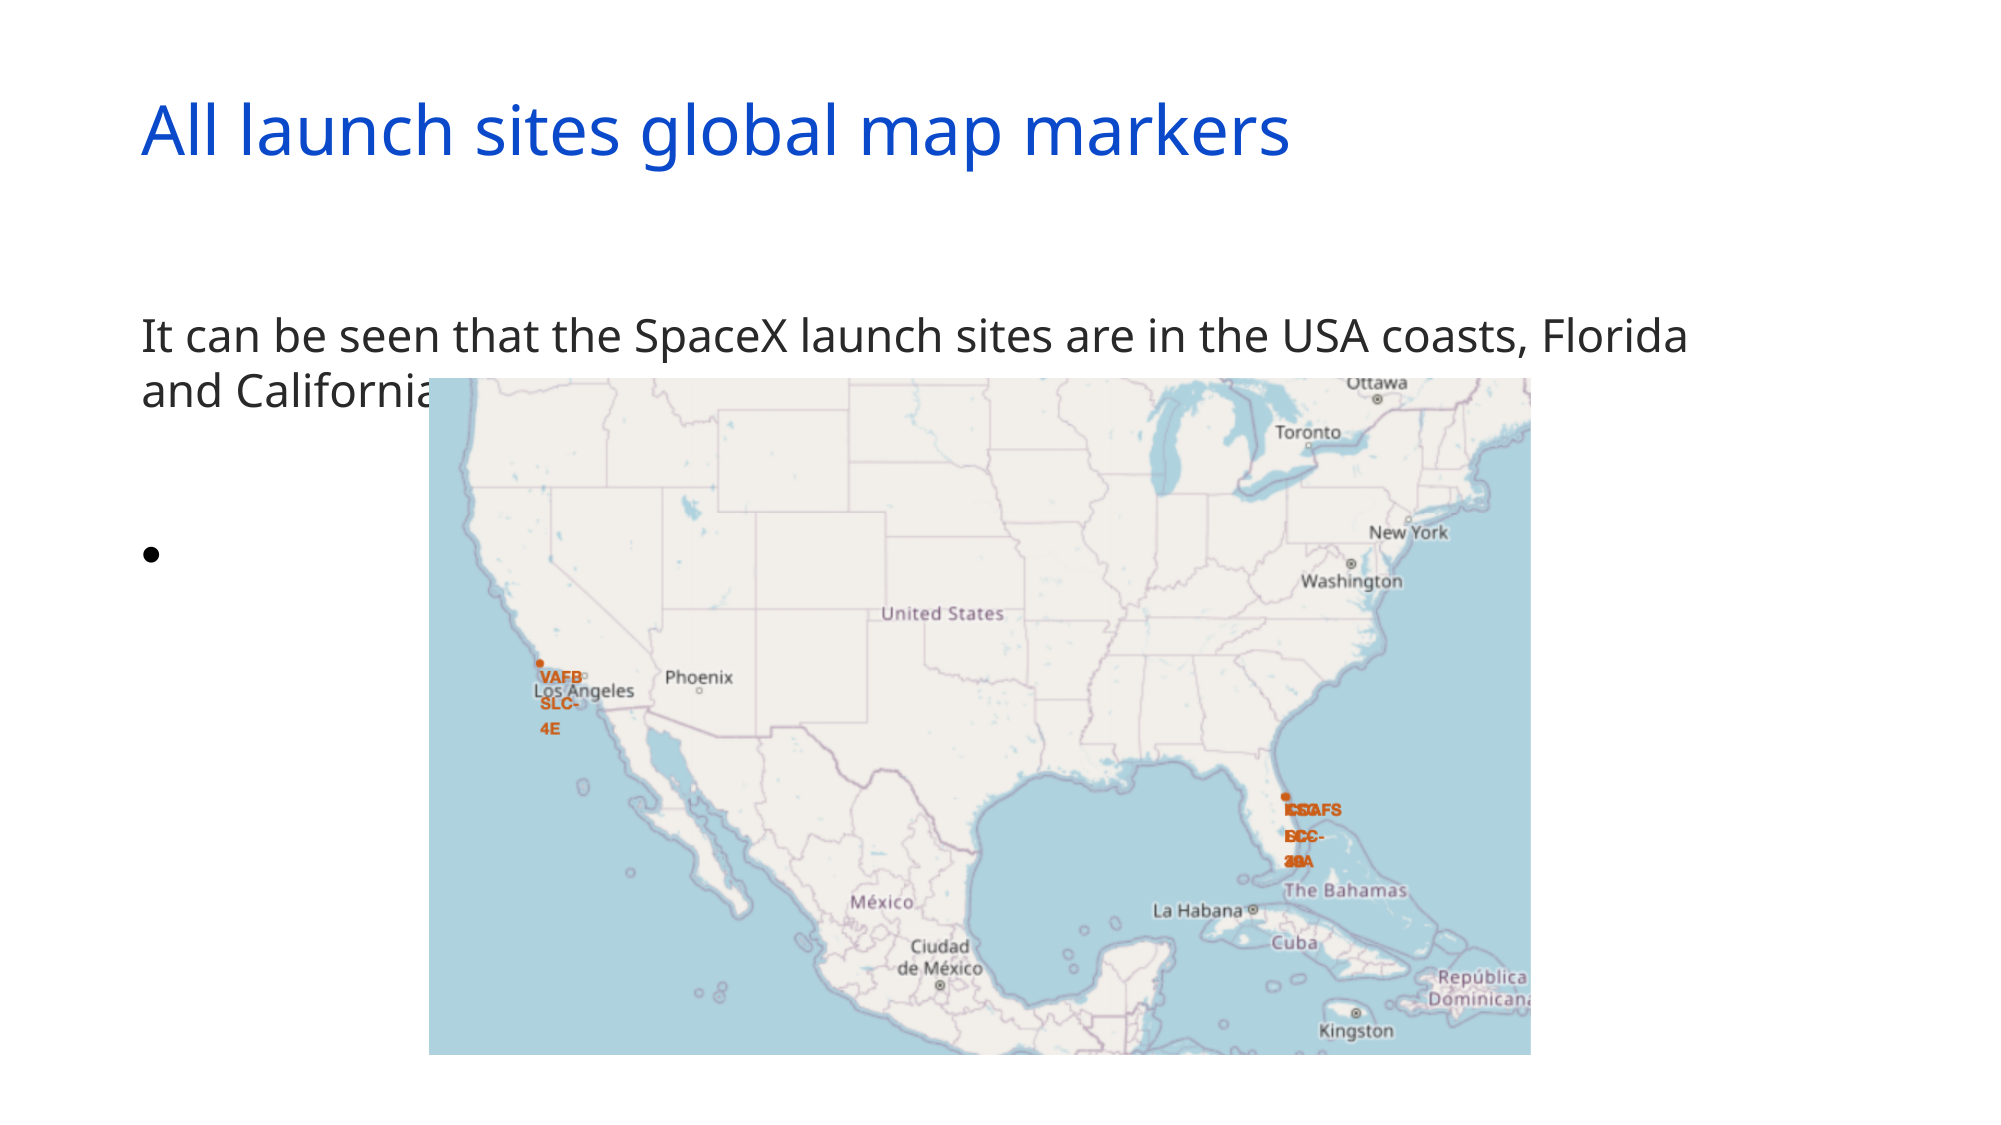

All launch sites global map markers
# It can be seen that the SpaceX launch sites are in the USA coasts, Florida and California.